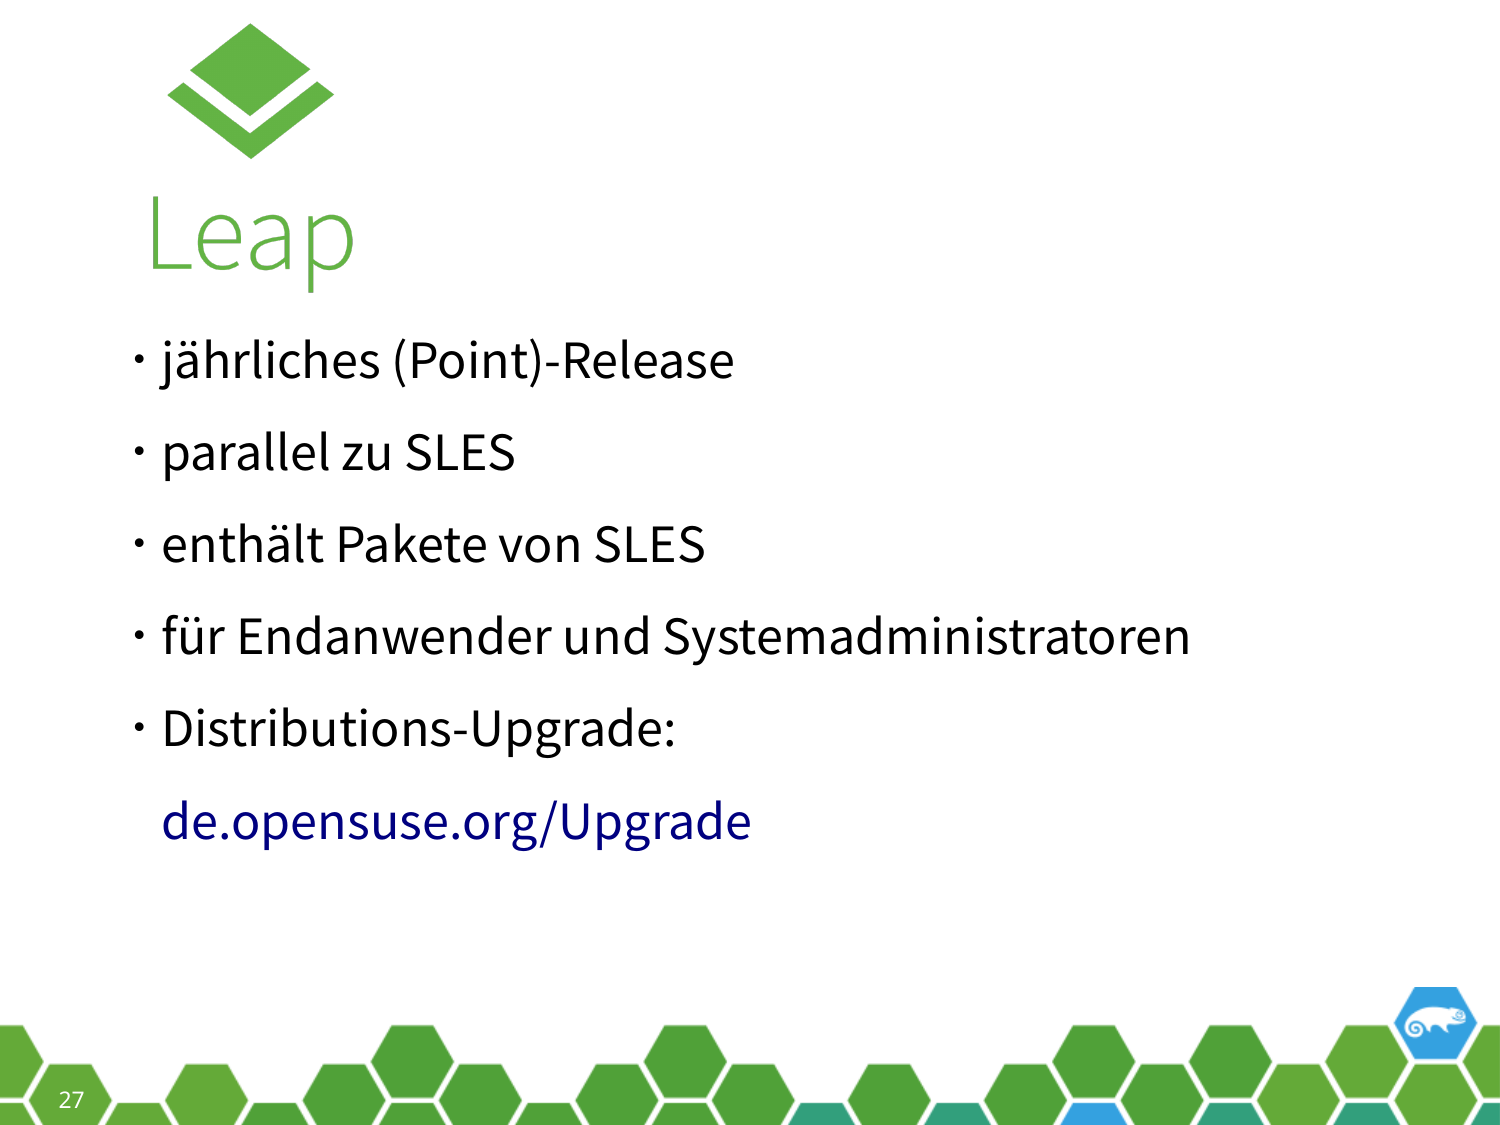

#
jährliches (Point)-Release
parallel zu SLES
enthält Pakete von SLES
für Endanwender und Systemadministratoren
Distributions-Upgrade:
de.opensuse.org/Upgrade